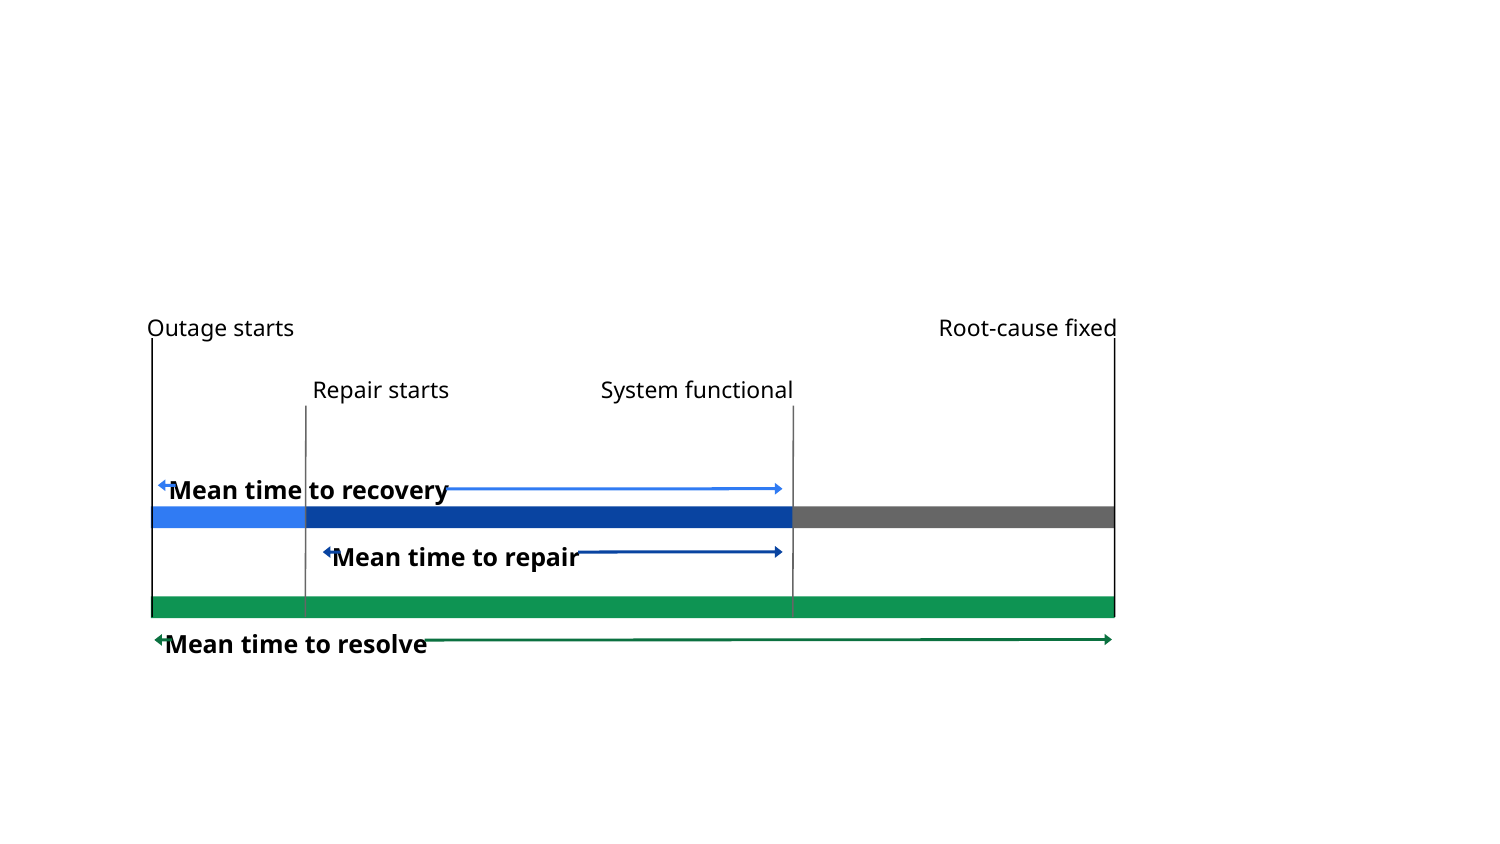

Outage starts
Root-cause fixed
Repair starts
System functional
Mean time to recovery
Mean time to repair
Mean time to resolve